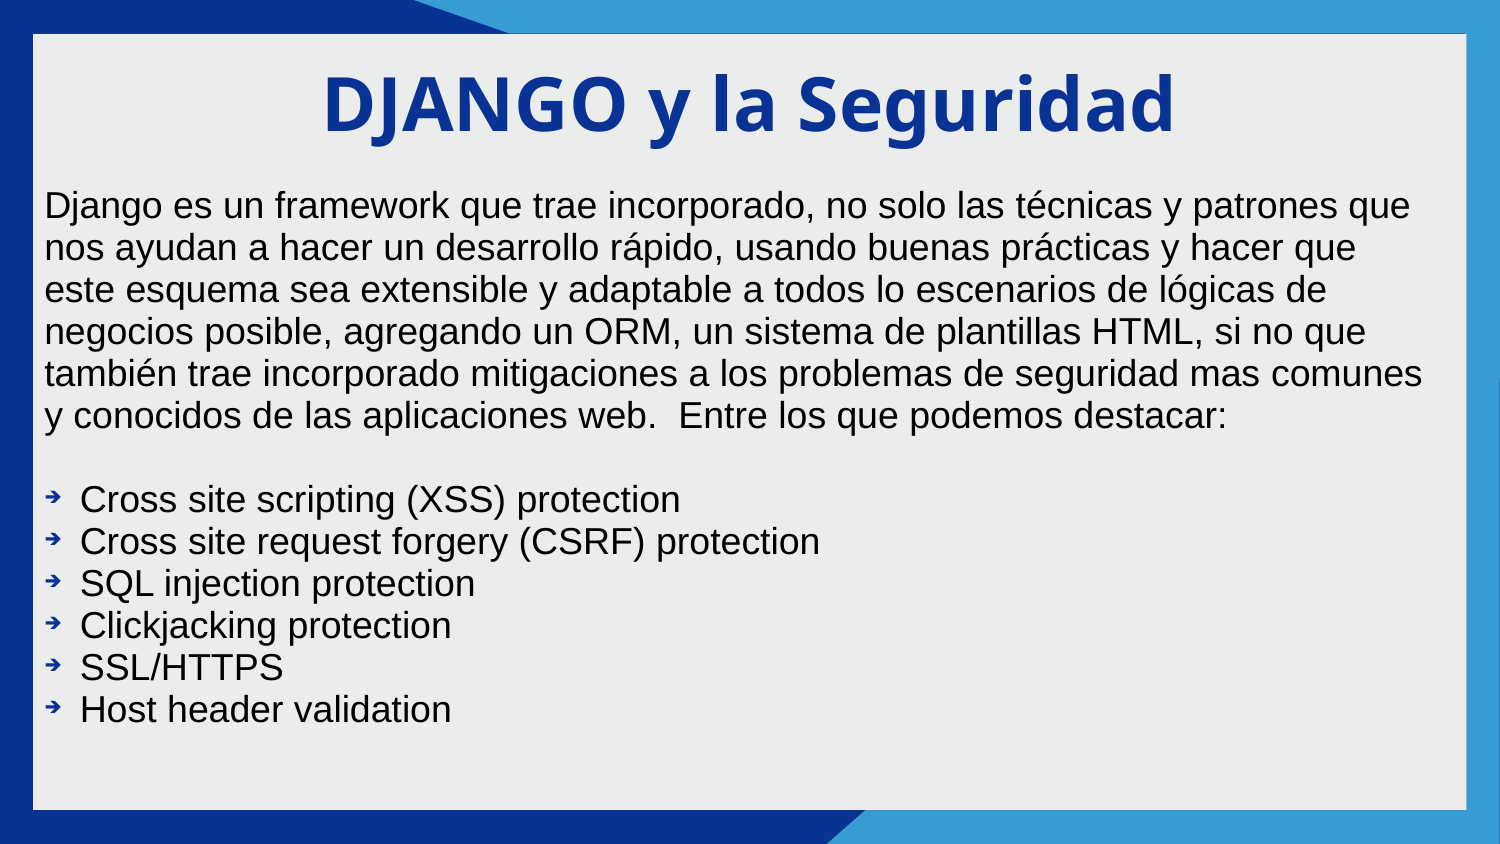

# DJANGO y la Seguridad
Django es un framework que trae incorporado, no solo las técnicas y patrones que nos ayudan a hacer un desarrollo rápido, usando buenas prácticas y hacer que este esquema sea extensible y adaptable a todos lo escenarios de lógicas de negocios posible, agregando un ORM, un sistema de plantillas HTML, si no que también trae incorporado mitigaciones a los problemas de seguridad mas comunes y conocidos de las aplicaciones web. Entre los que podemos destacar:
Cross site scripting (XSS) protection
Cross site request forgery (CSRF) protection
SQL injection protection
Clickjacking protection
SSL/HTTPS
Host header validation